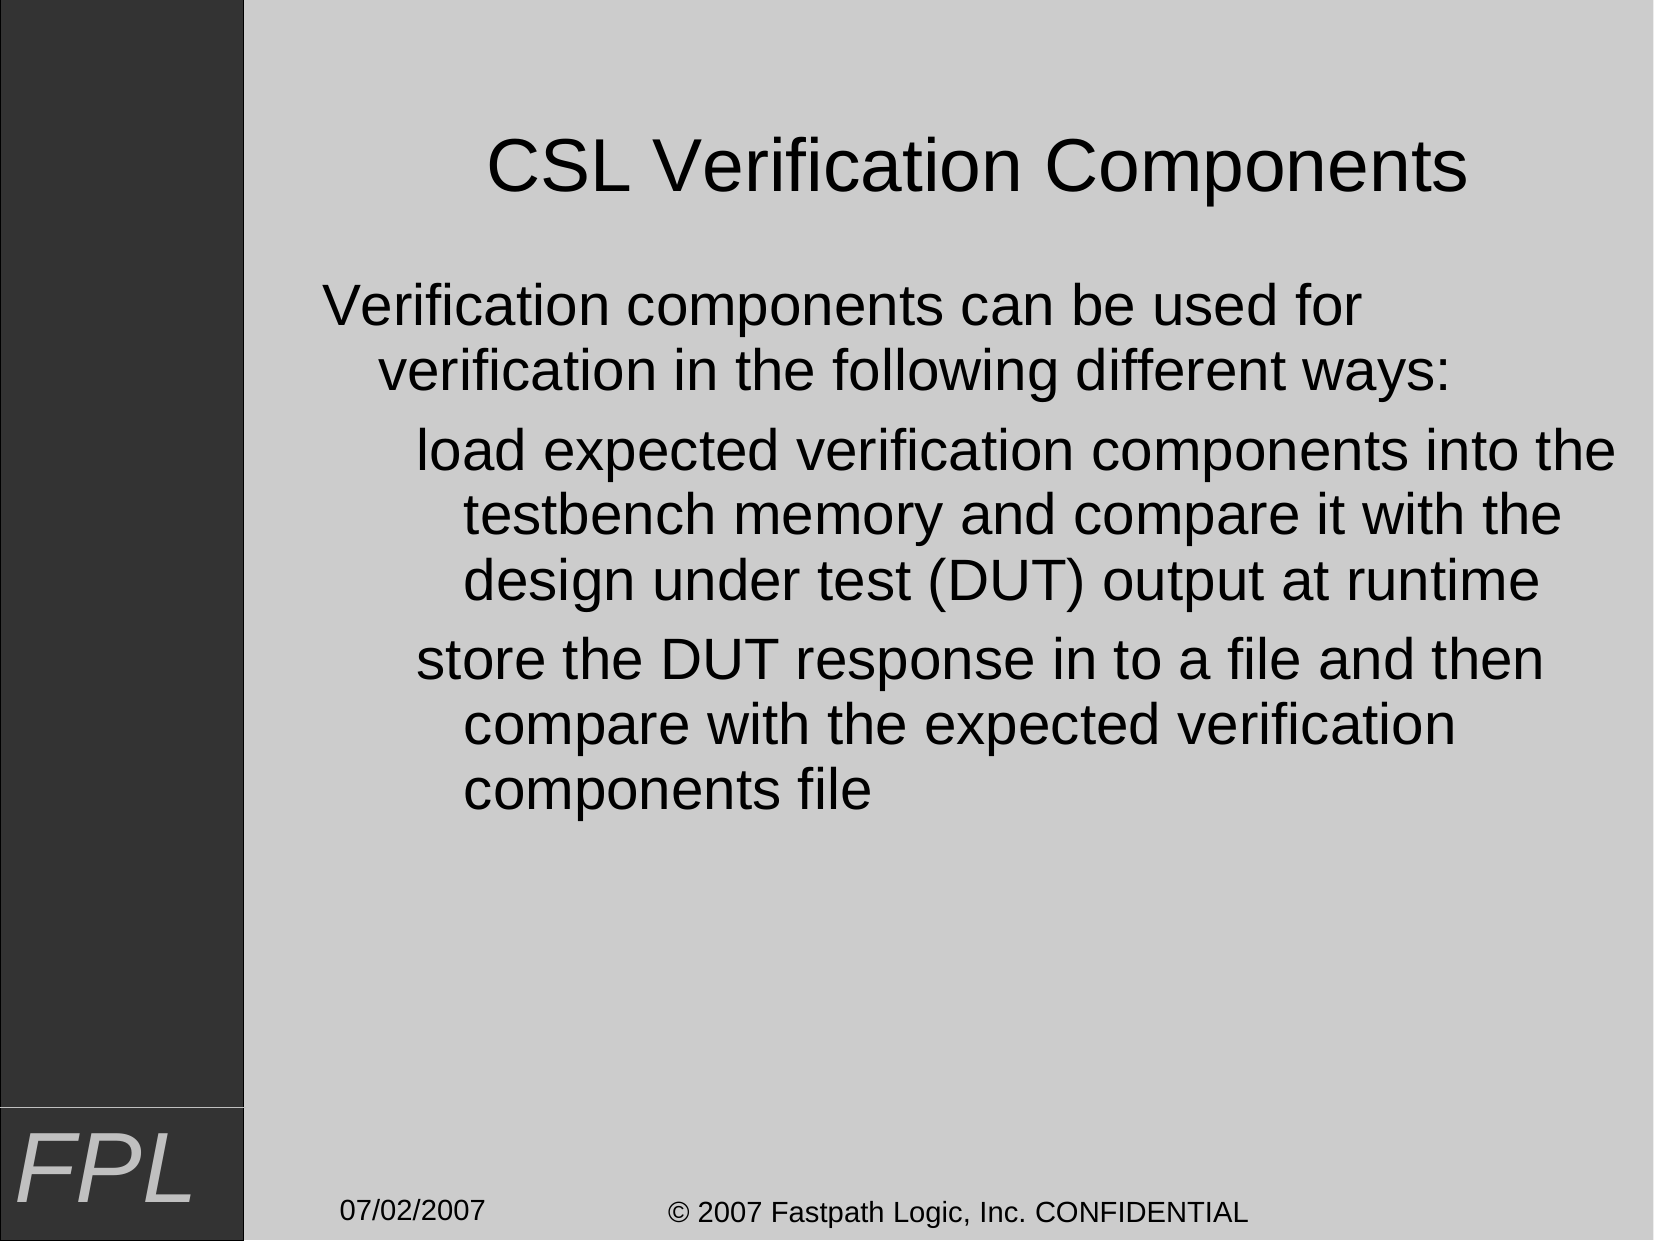

# CSL Verification Components
Verification components can be used for verification in the following different ways:
load expected verification components into the testbench memory and compare it with the design under test (DUT) output at runtime
store the DUT response in to a file and then compare with the expected verification components file
07/02/2007
© 2007 FASTPATH LOGIC INC.